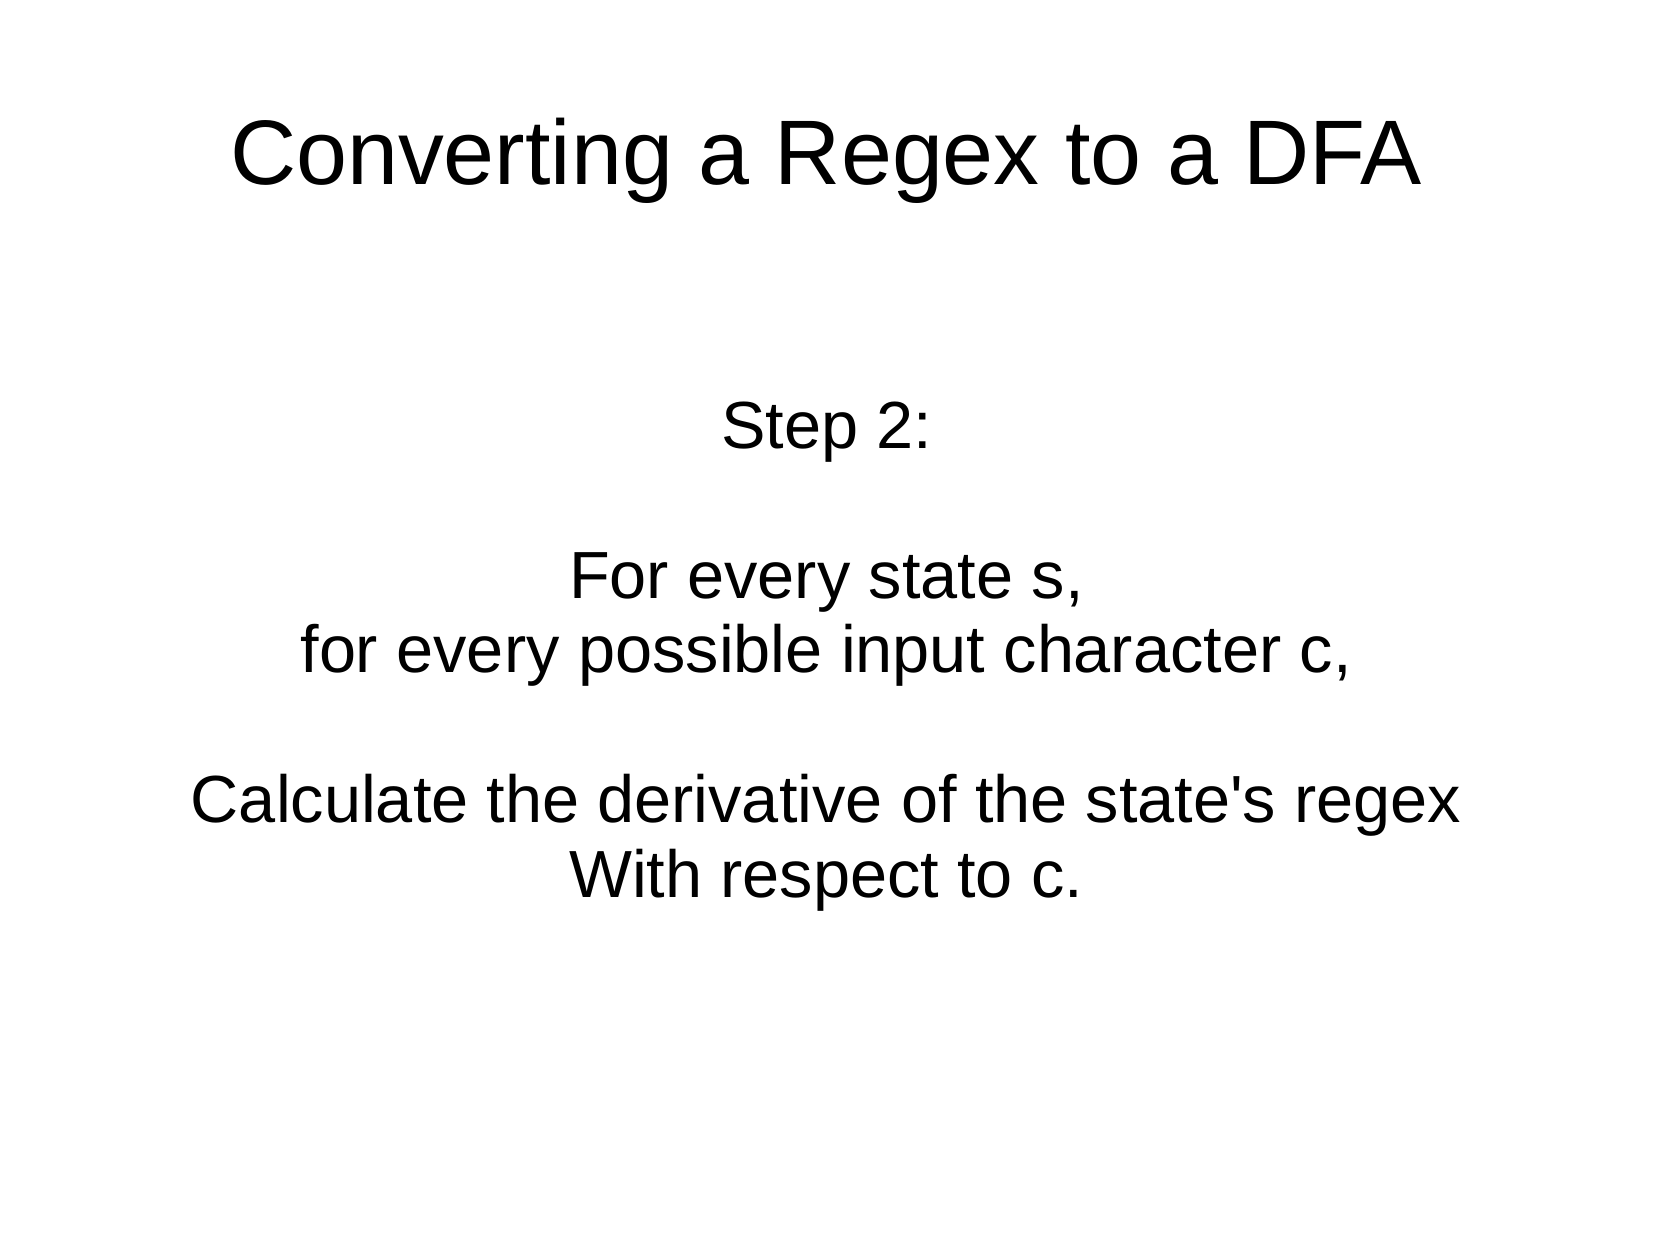

# Converting a Regex to a DFA
Step 2:
For every state s,
for every possible input character c,
Calculate the derivative of the state's regex
With respect to c.